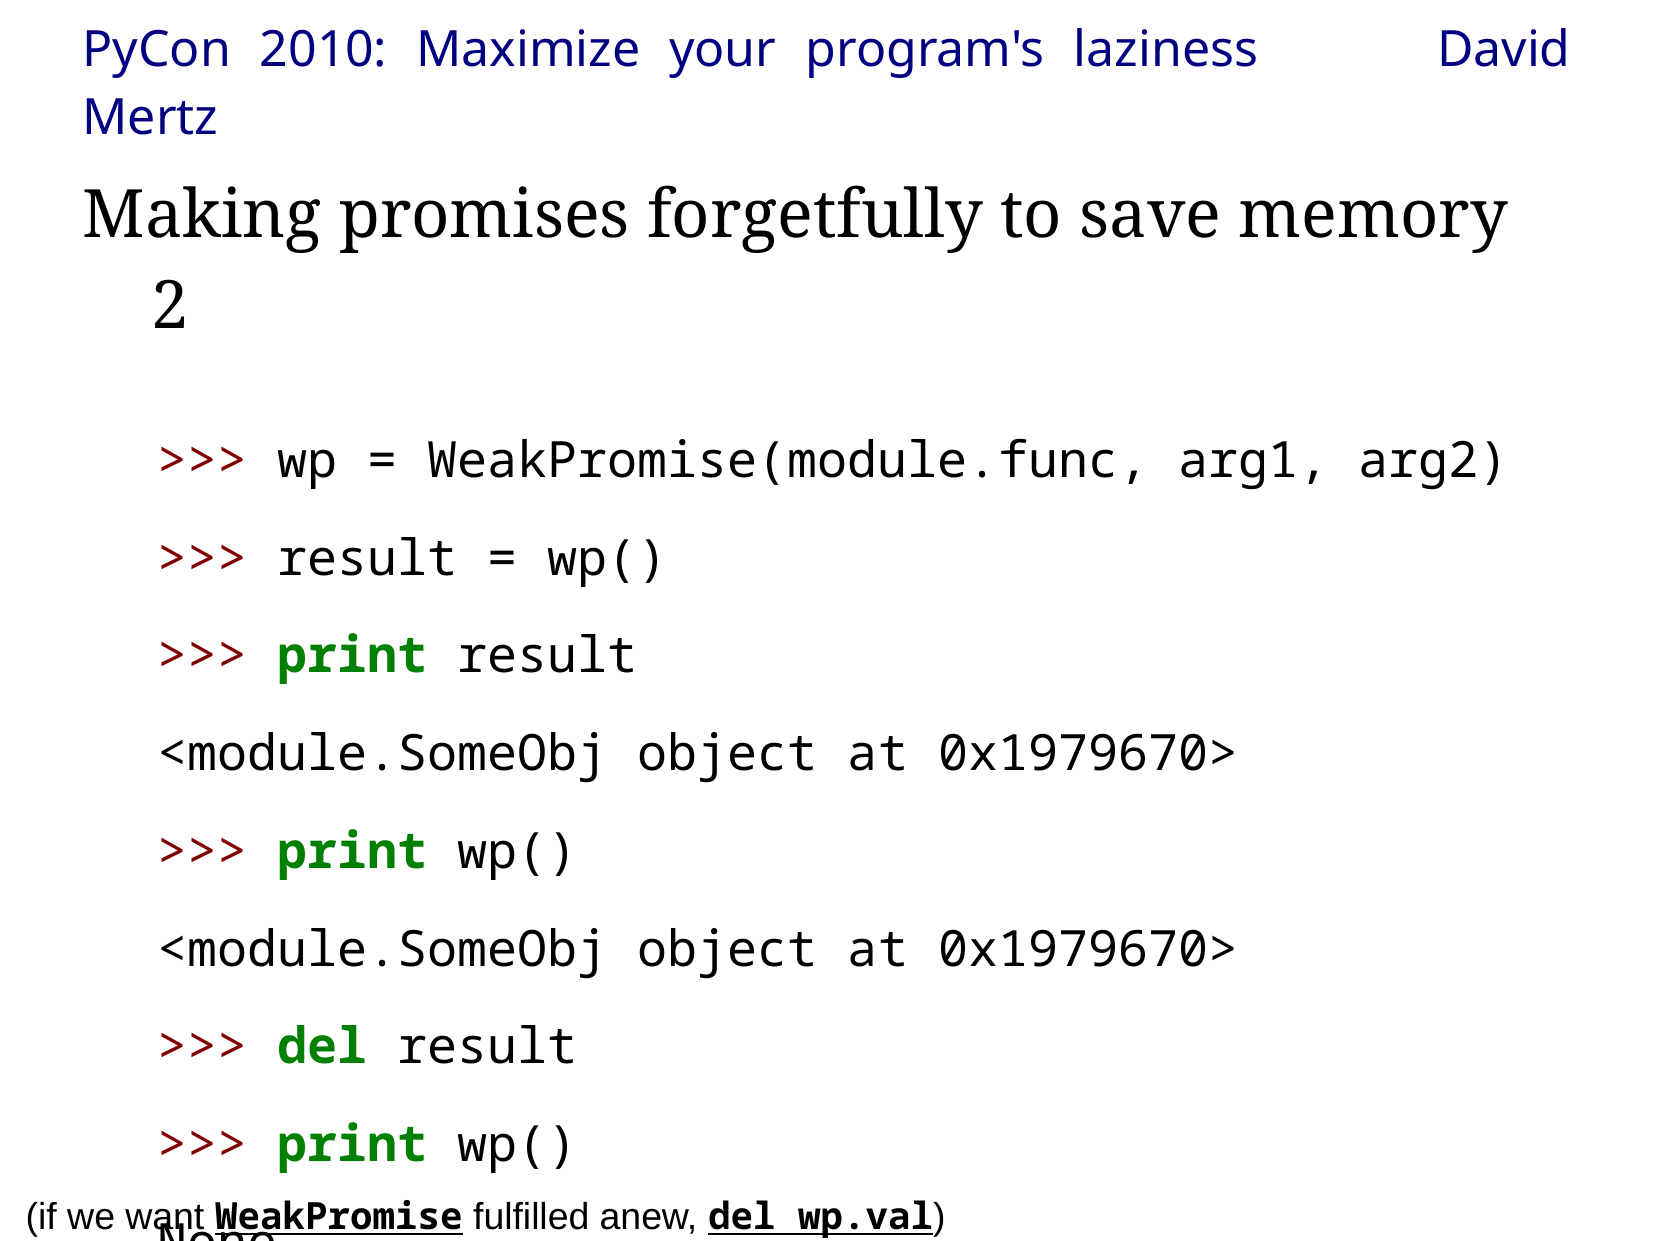

PyCon 2010: Maximize your program's laziness			David Mertz
Making promises forgetfully to save memory 2
>>> wp = WeakPromise(module.func, arg1, arg2)
>>> result = wp()
>>> print result
<module.SomeObj object at 0x1979670>
>>> print wp()
<module.SomeObj object at 0x1979670>
>>> del result
>>> print wp()
None
#
(if we want WeakPromise fulfilled anew, del wp.val)